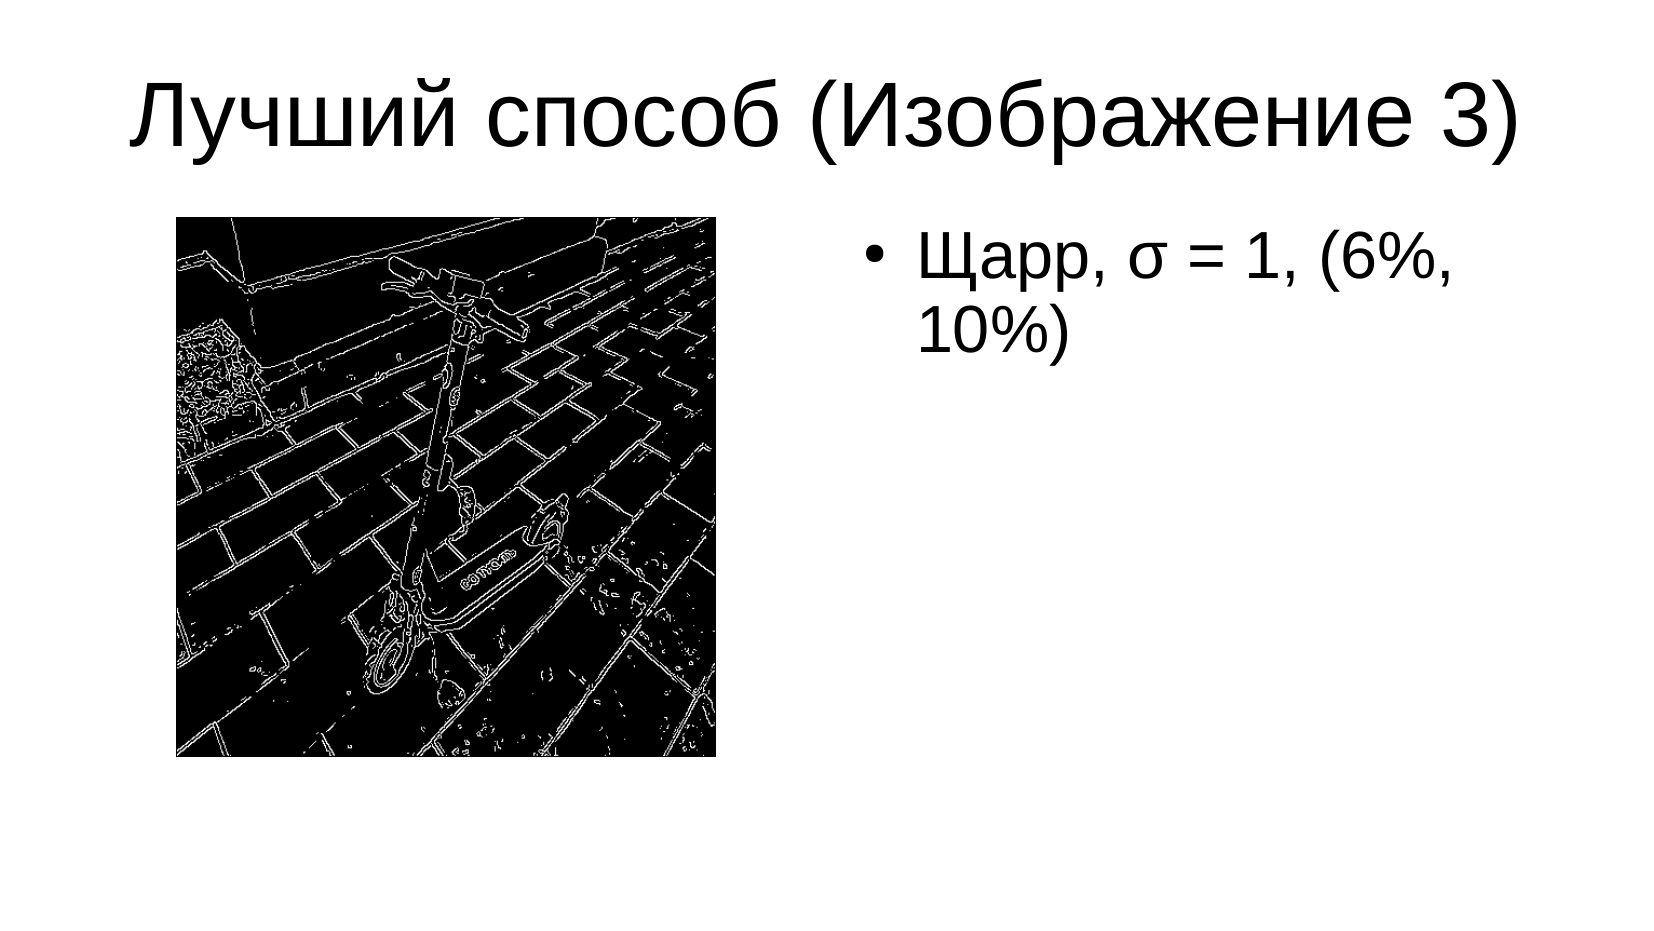

# Лучший способ (Изображение 3)
Щарр, σ = 1, (6%, 10%)